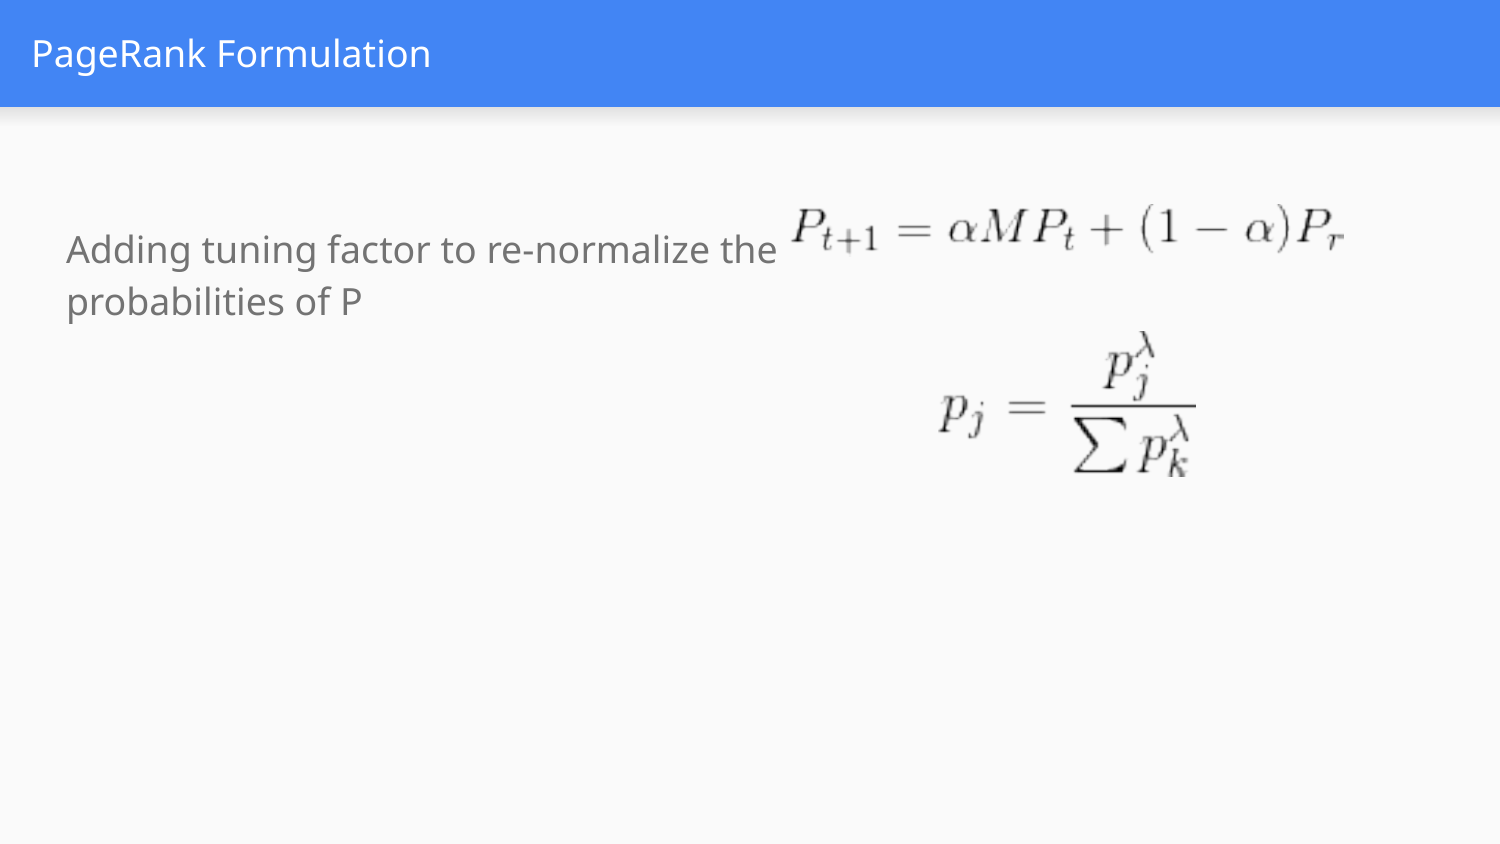

# PageRank Formulation
Adding tuning factor to re-normalize the probabilities of P